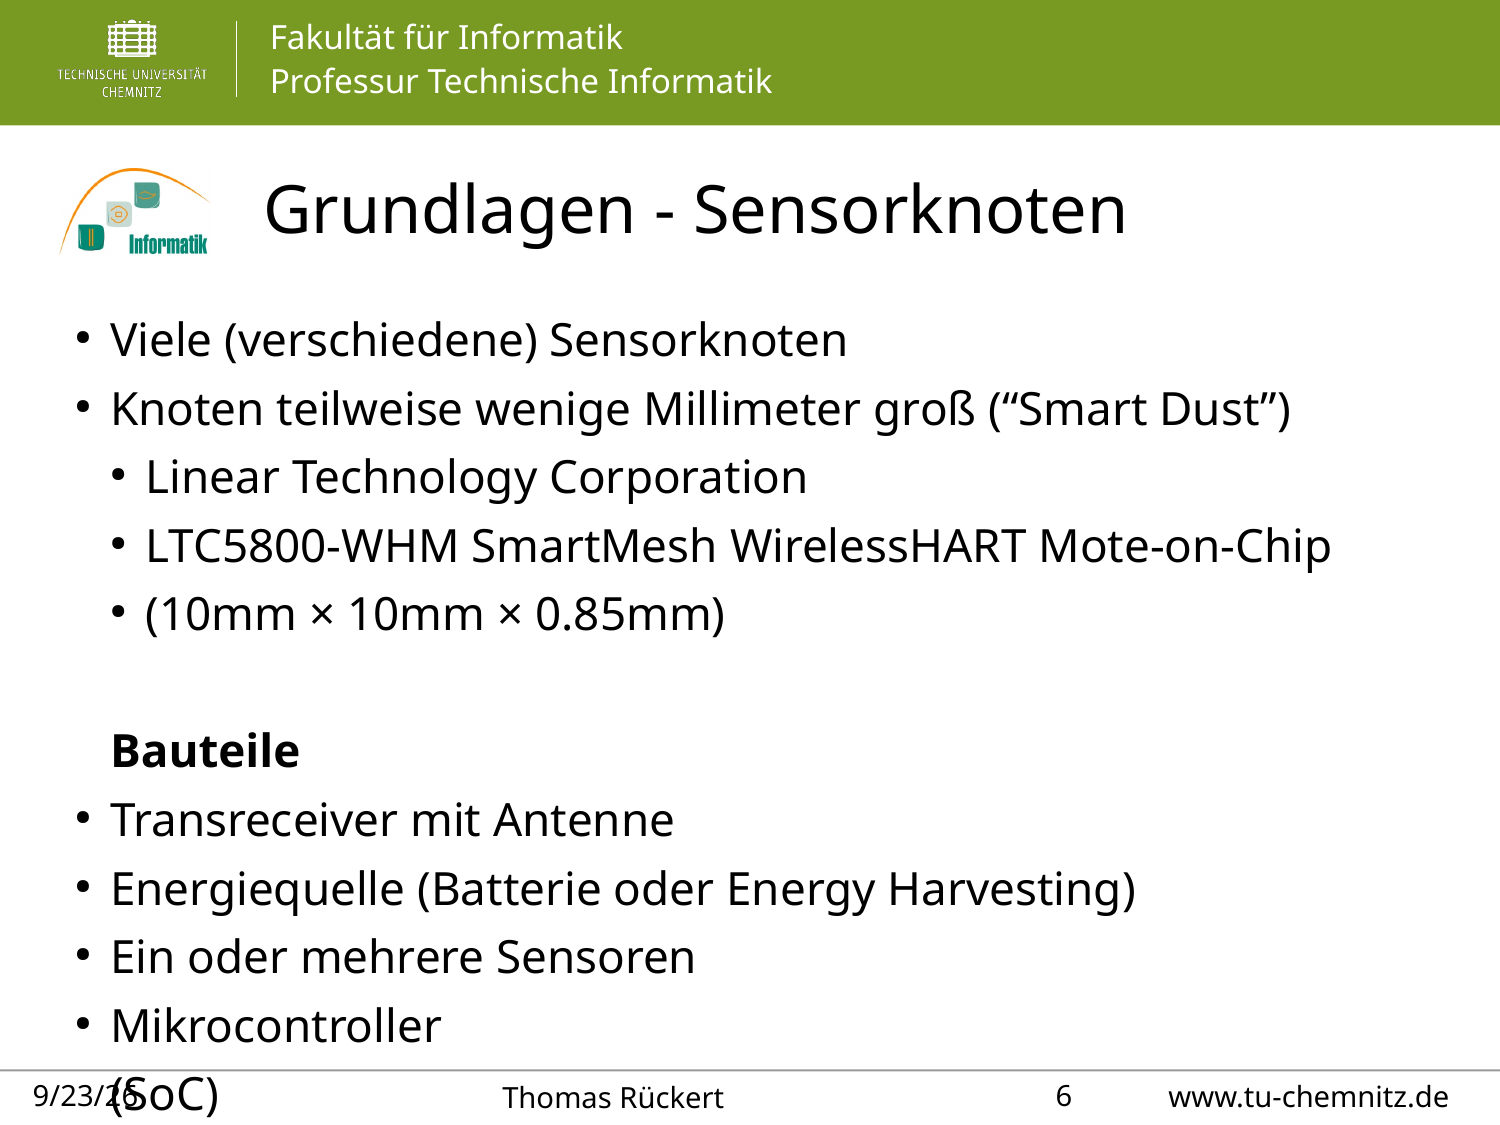

# Grundlagen - Sensorknoten
Viele (verschiedene) Sensorknoten
Knoten teilweise wenige Millimeter groß (“Smart Dust”)
Linear Technology Corporation
LTC5800-WHM SmartMesh WirelessHART Mote-on-Chip
(10mm × 10mm × 0.85mm)
Bauteile
Transreceiver mit Antenne
Energiequelle (Batterie oder Energy Harvesting)
Ein oder mehrere Sensoren
Mikrocontroller
(SoC)
Thomas Rückert